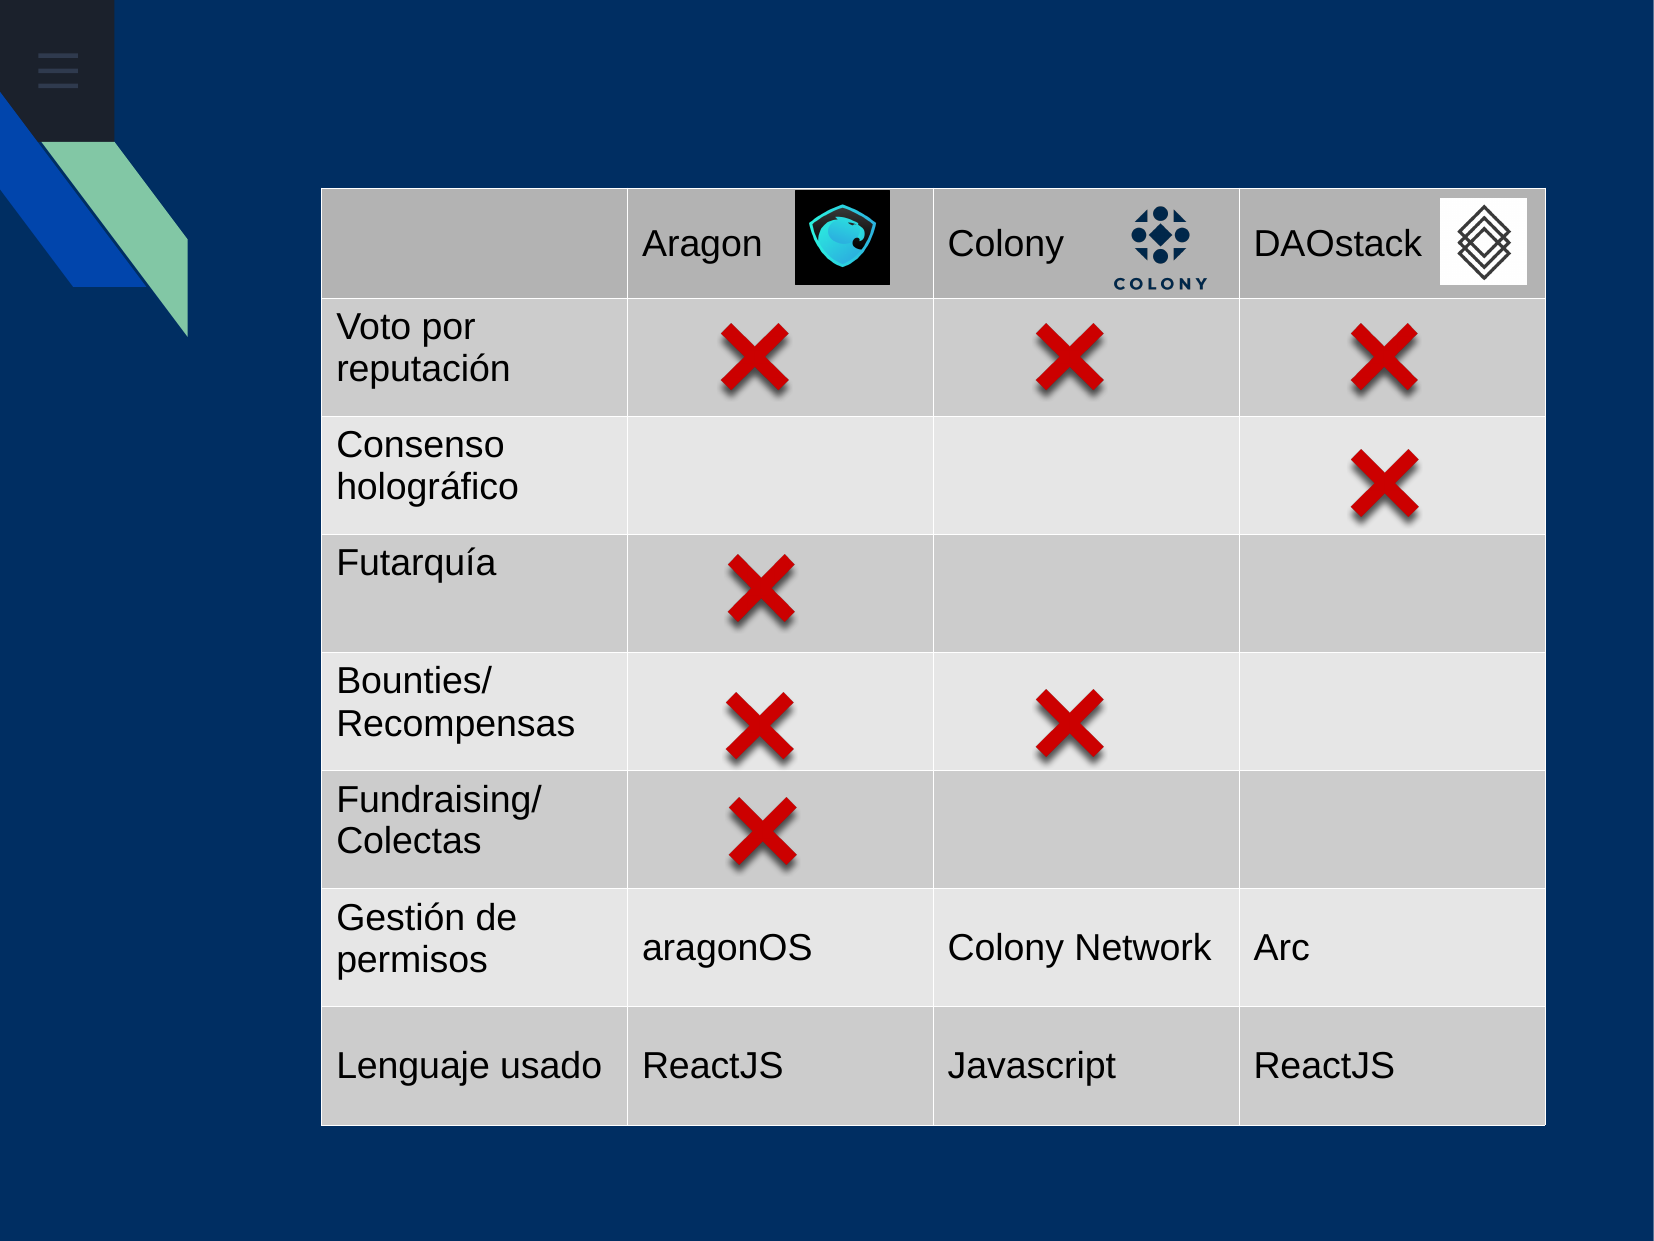

| | Aragon | Colony | DAOstack |
| --- | --- | --- | --- |
| Voto por reputación | | | |
| Consenso holográfico | | | |
| Futarquía | | | |
| Bounties/ Recompensas | | | |
| Fundraising/ Colectas | | | |
| Gestión de permisos | aragonOS | Colony Network | Arc |
| Lenguaje usado | ReactJS | Javascript | ReactJS |